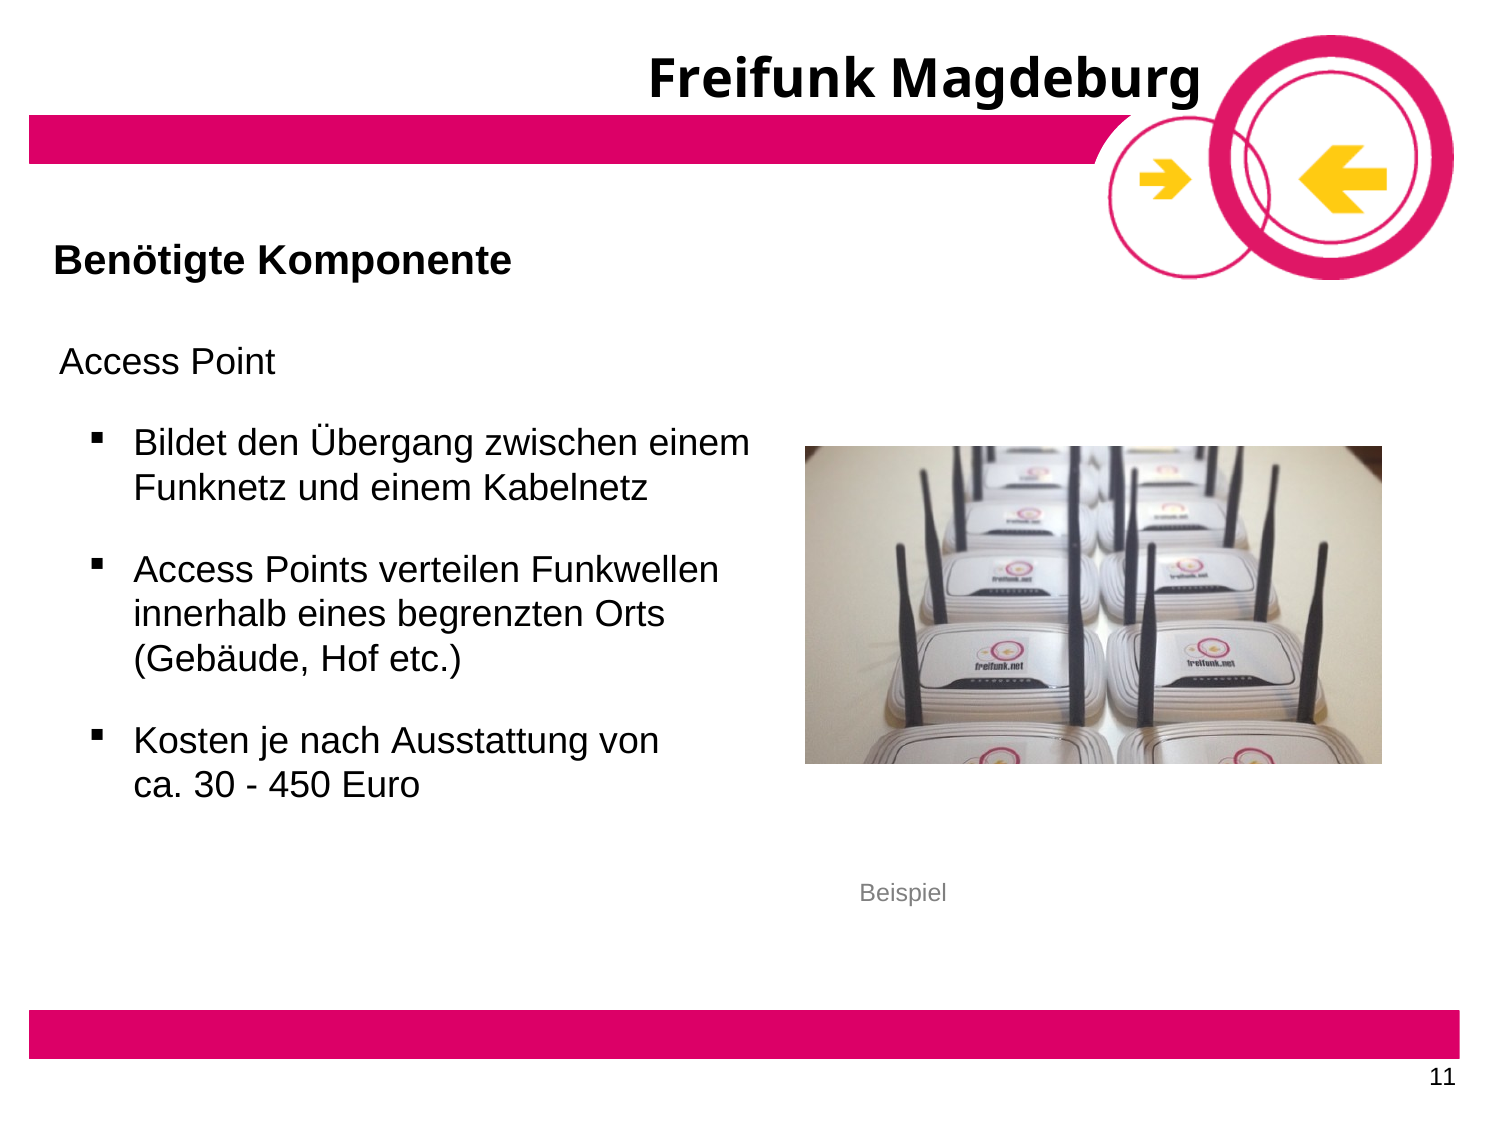

Benötigte Komponente
Access Point
Bildet den Übergang zwischen einem Funknetz und einem Kabelnetz
Access Points verteilen Funkwellen innerhalb eines begrenzten Orts
(Gebäude, Hof etc.)
Kosten je nach Ausstattung von
ca. 30 - 450 Euro
Beispiel
11